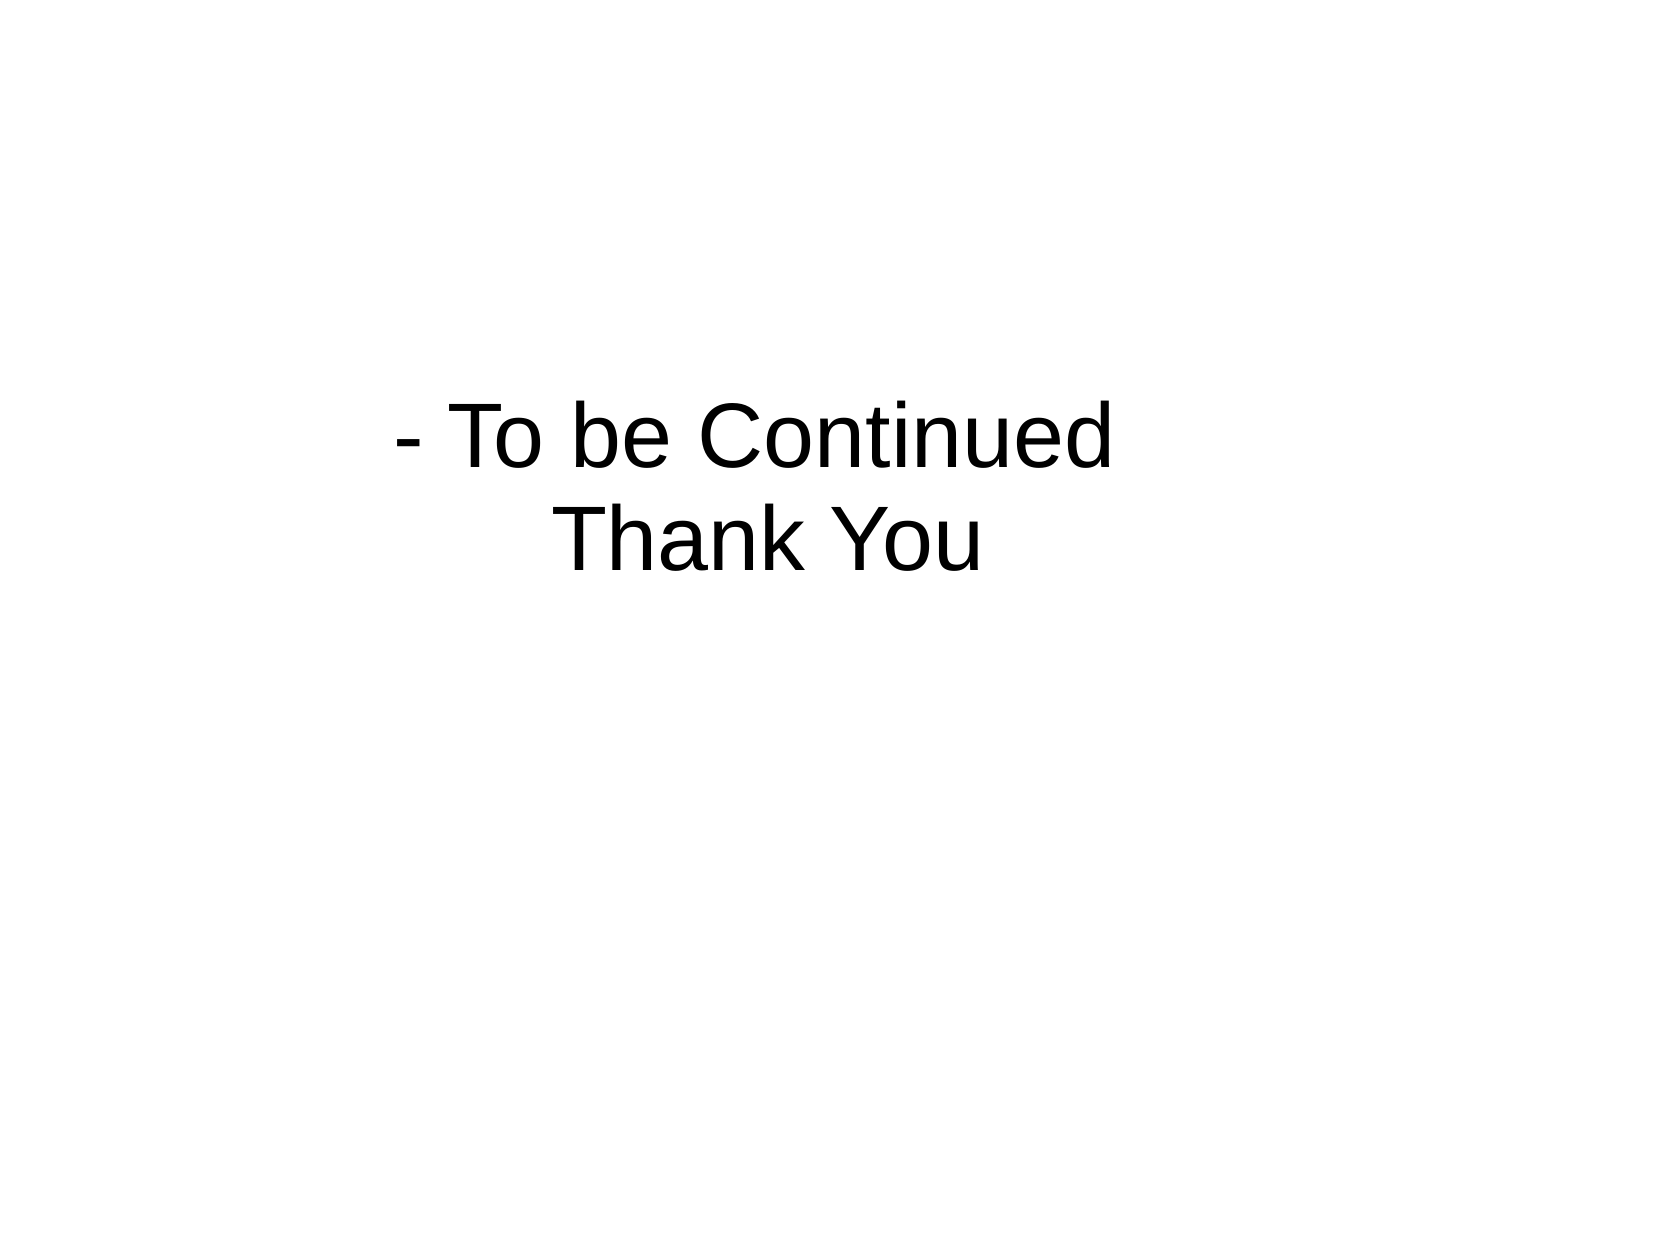

# - To be Continued Thank You